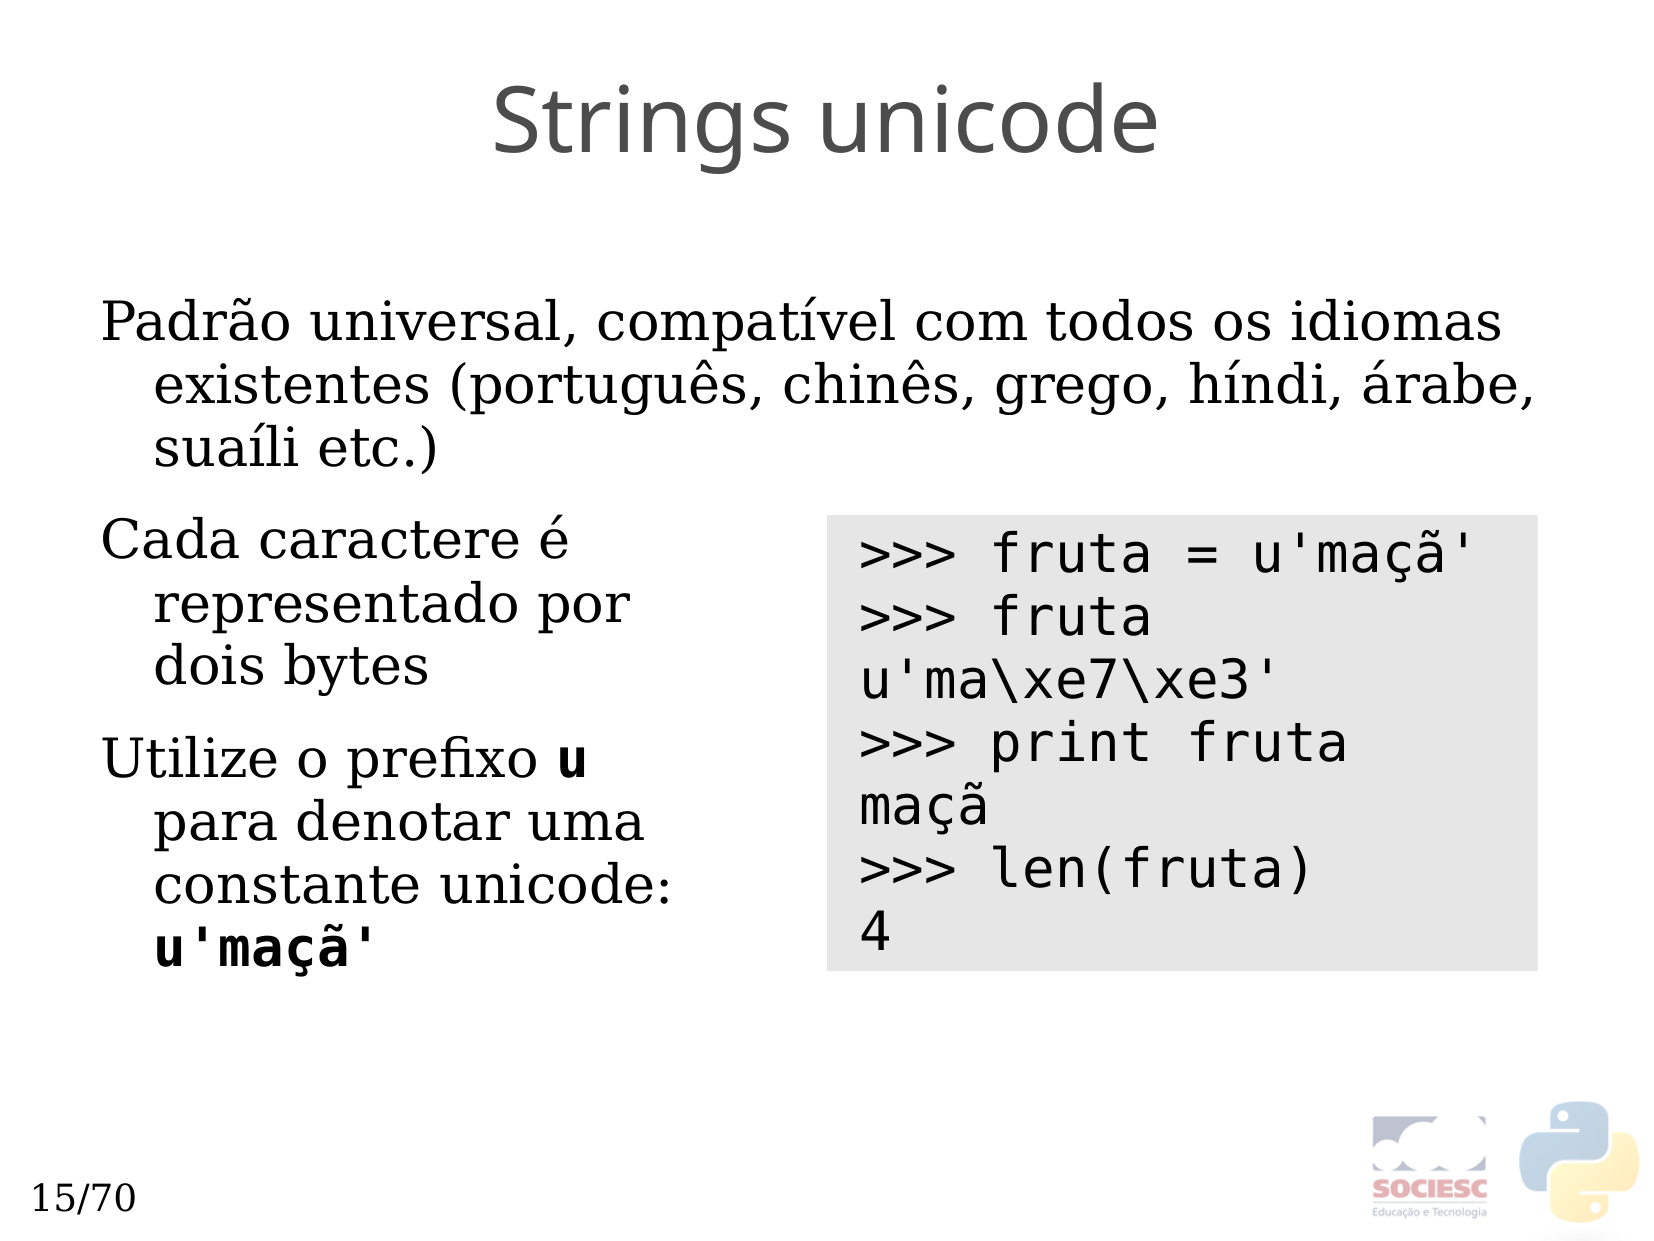

# Strings unicode
Padrão universal, compatível com todos os idiomas existentes (português, chinês, grego, híndi, árabe, suaíli etc.)
Cada caractere é
representado por
dois bytes
Utilize o prefixo u
para denotar uma
constante unicode:
u'maçã'
>>> fruta = u'maçã'
>>> fruta
u'ma\xe7\xe3'
>>> print fruta
maçã
>>> len(fruta)
4